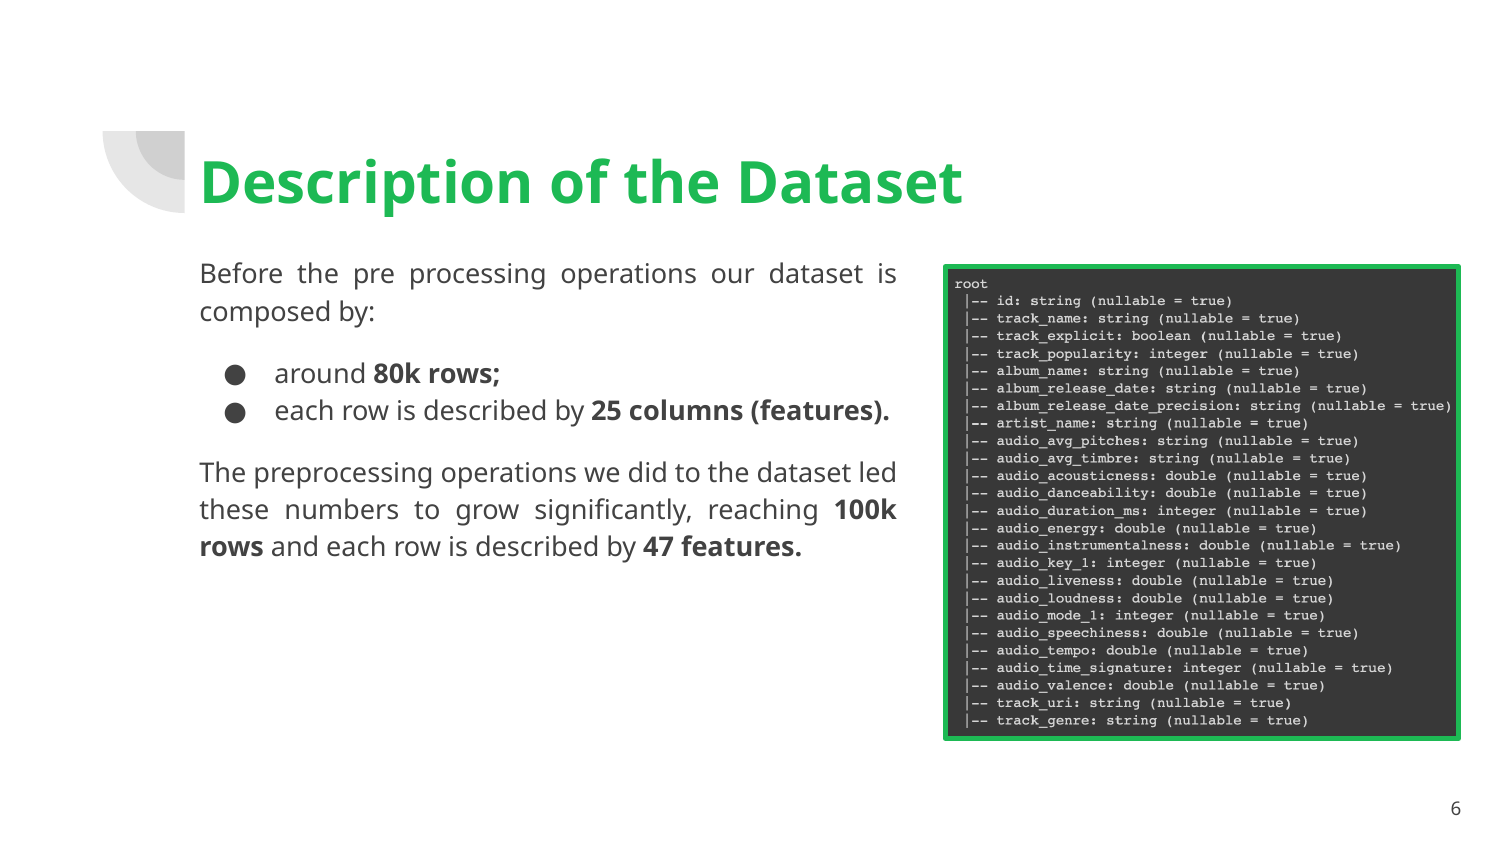

# Description of the Dataset
Before the pre processing operations our dataset is composed by:
around 80k rows;
each row is described by 25 columns (features).
The preprocessing operations we did to the dataset led these numbers to grow significantly, reaching 100k rows and each row is described by 47 features.